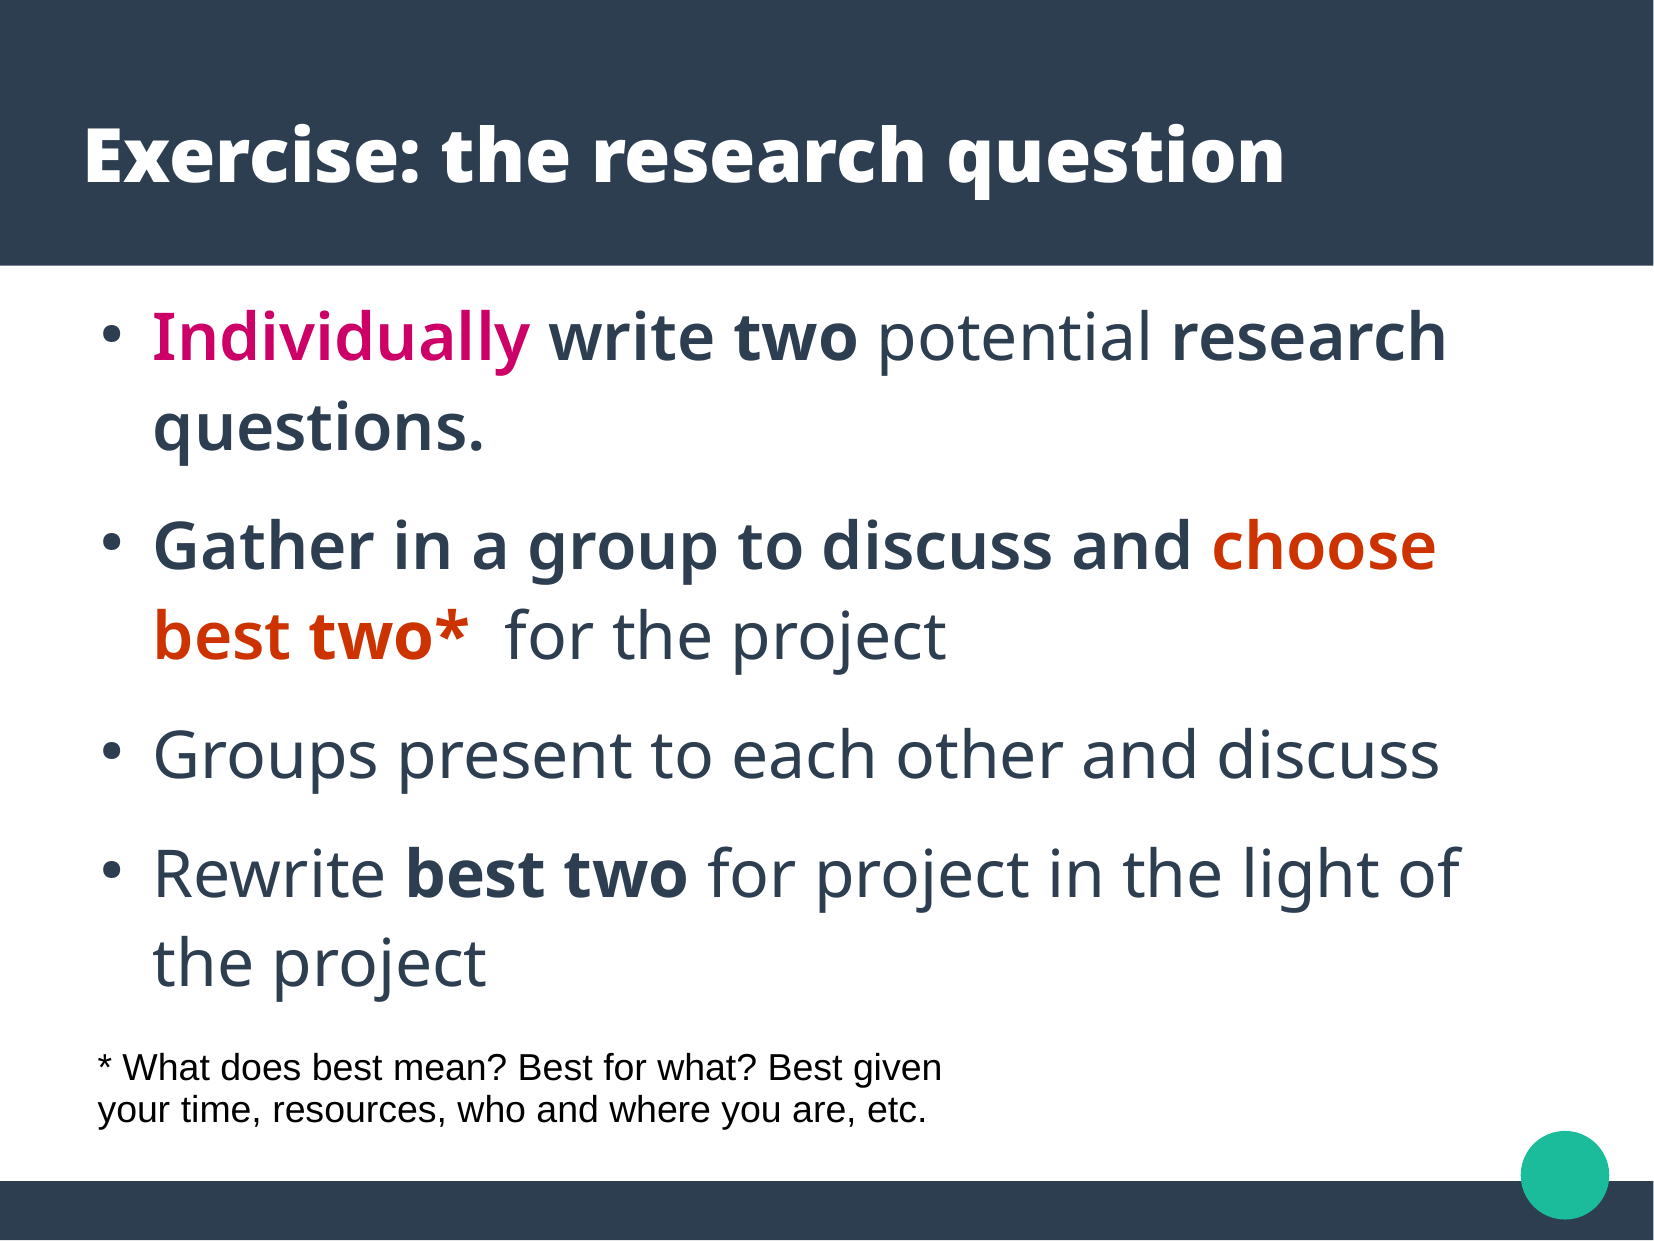

# Exercise: the research question
Individually write two potential research questions.
Gather in a group to discuss and choose best two* for the project
Groups present to each other and discuss
Rewrite best two for project in the light of the project
* What does best mean? Best for what? Best given your time, resources, who and where you are, etc.